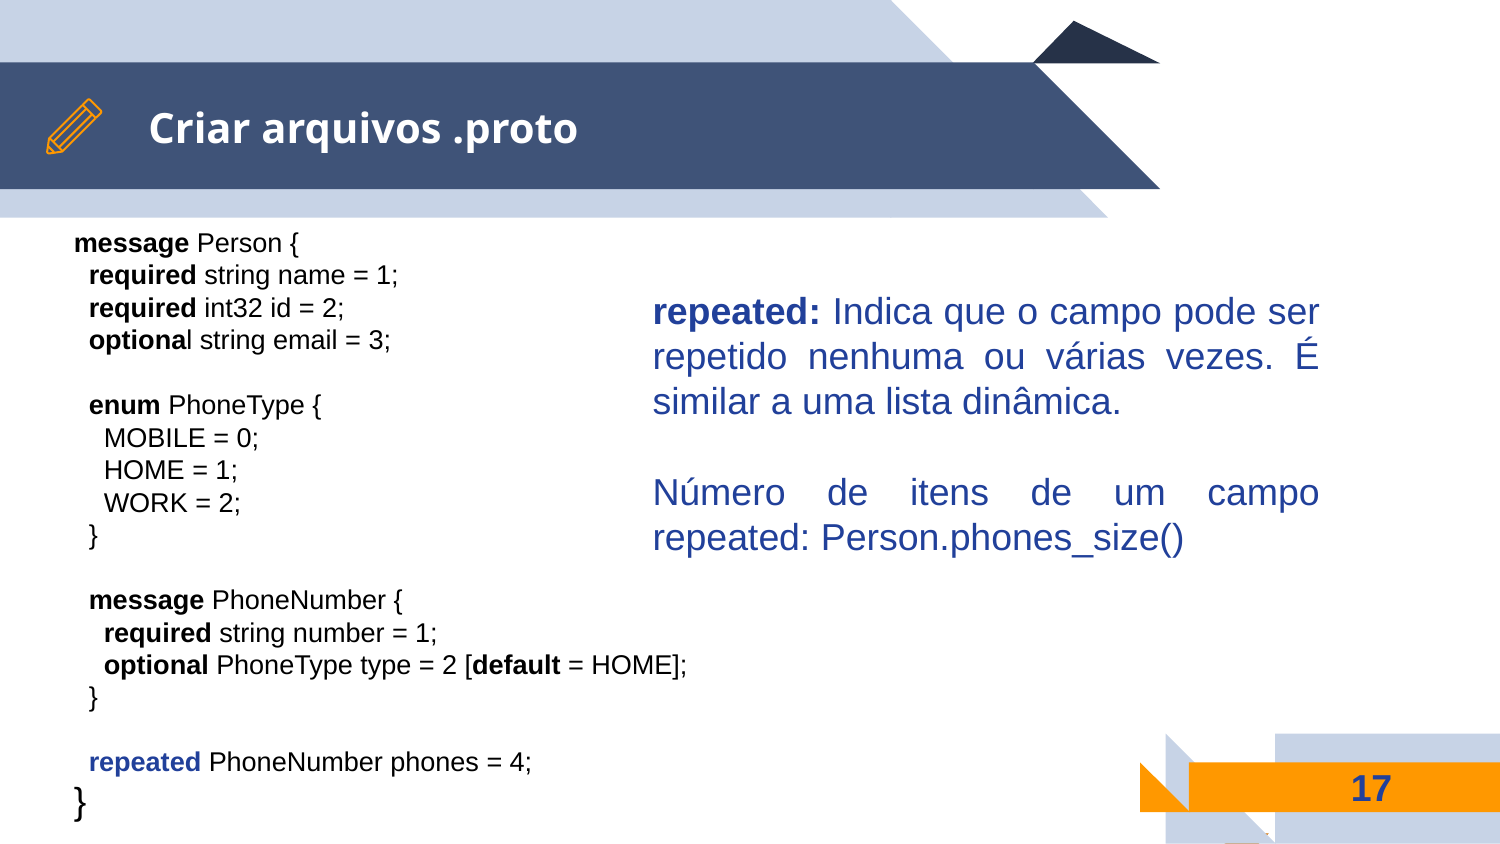

Criar arquivos .proto
message Person {
 required string name = 1;
 required int32 id = 2;
 optional string email = 3;
 enum PhoneType {
 MOBILE = 0;
 HOME = 1;
 WORK = 2;
 }
 message PhoneNumber {
 required string number = 1;
 optional PhoneType type = 2 [default = HOME];
 }
 repeated PhoneNumber phones = 4;
}
repeated: Indica que o campo pode ser repetido nenhuma ou várias vezes. É similar a uma lista dinâmica.
Número de itens de um campo repeated: Person.phones_size()
17